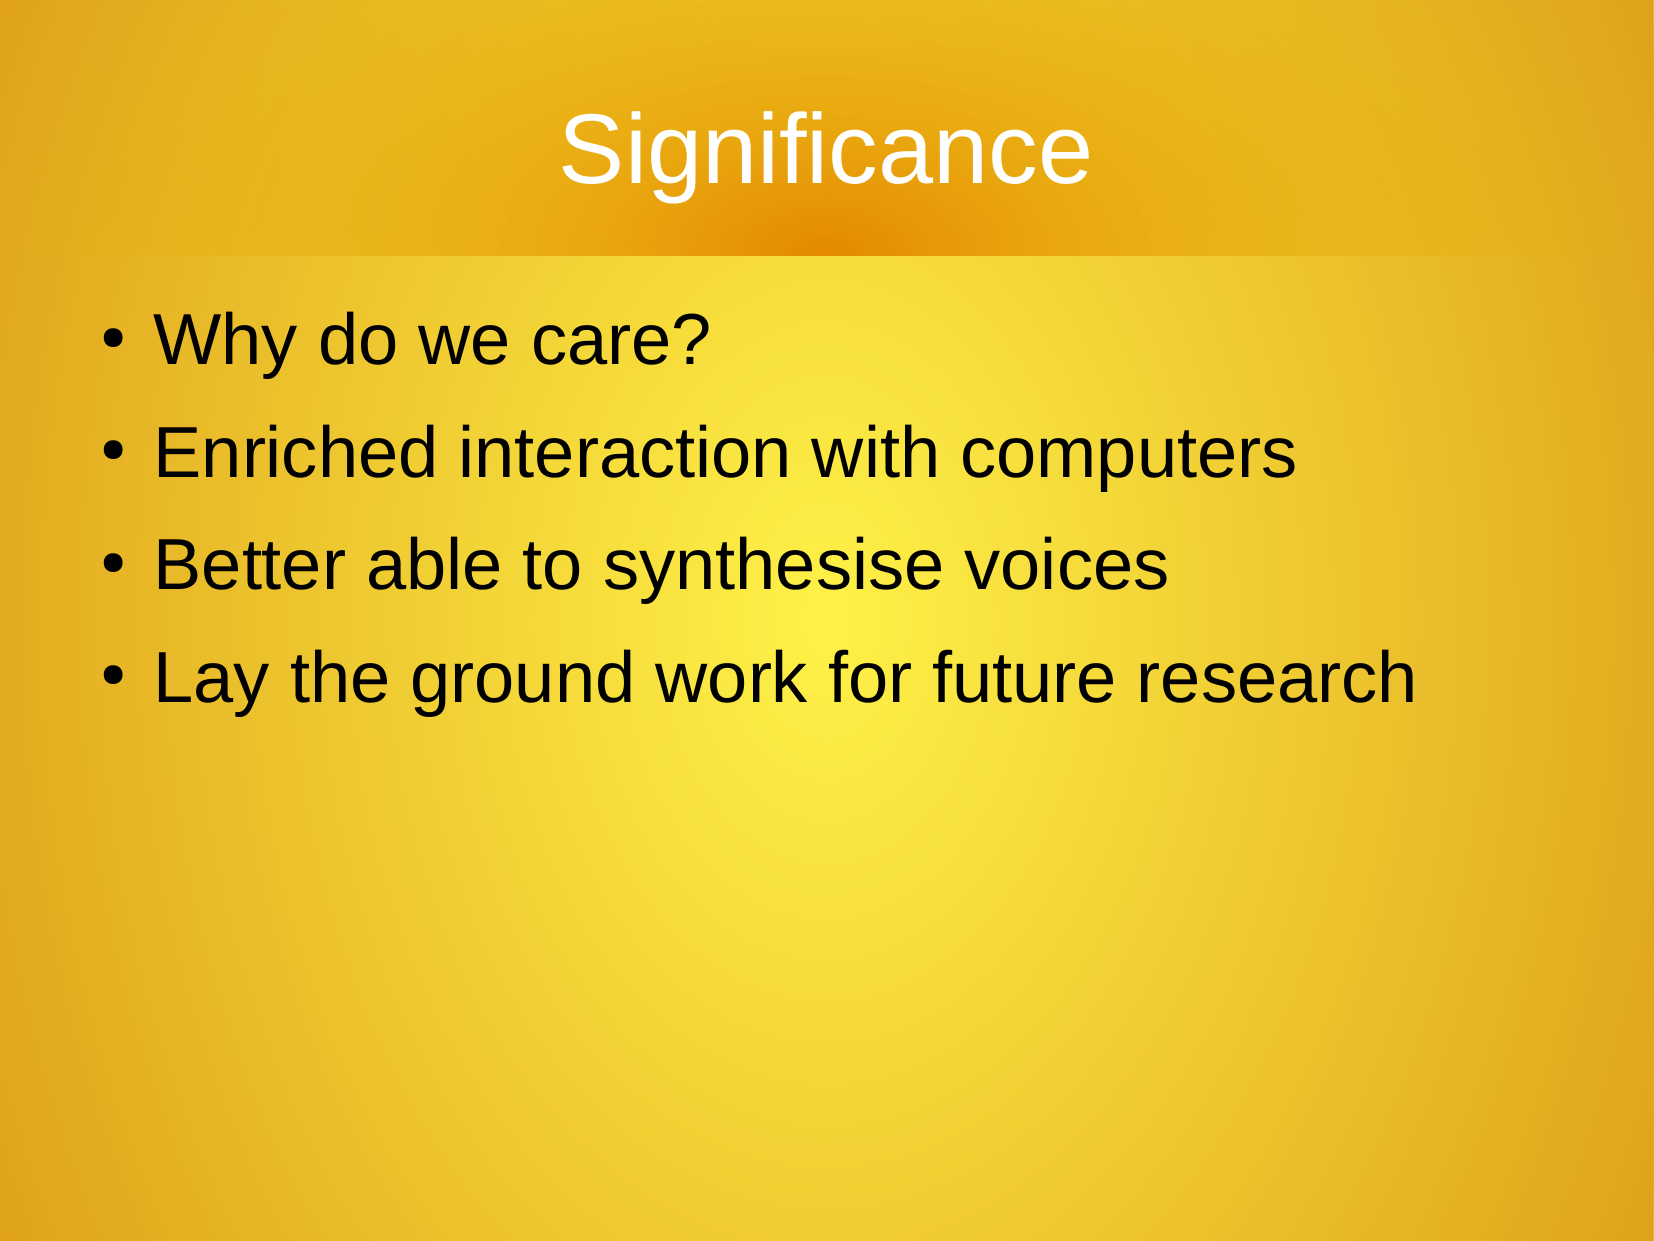

# Significance
Why do we care?
Enriched interaction with computers
Better able to synthesise voices
Lay the ground work for future research